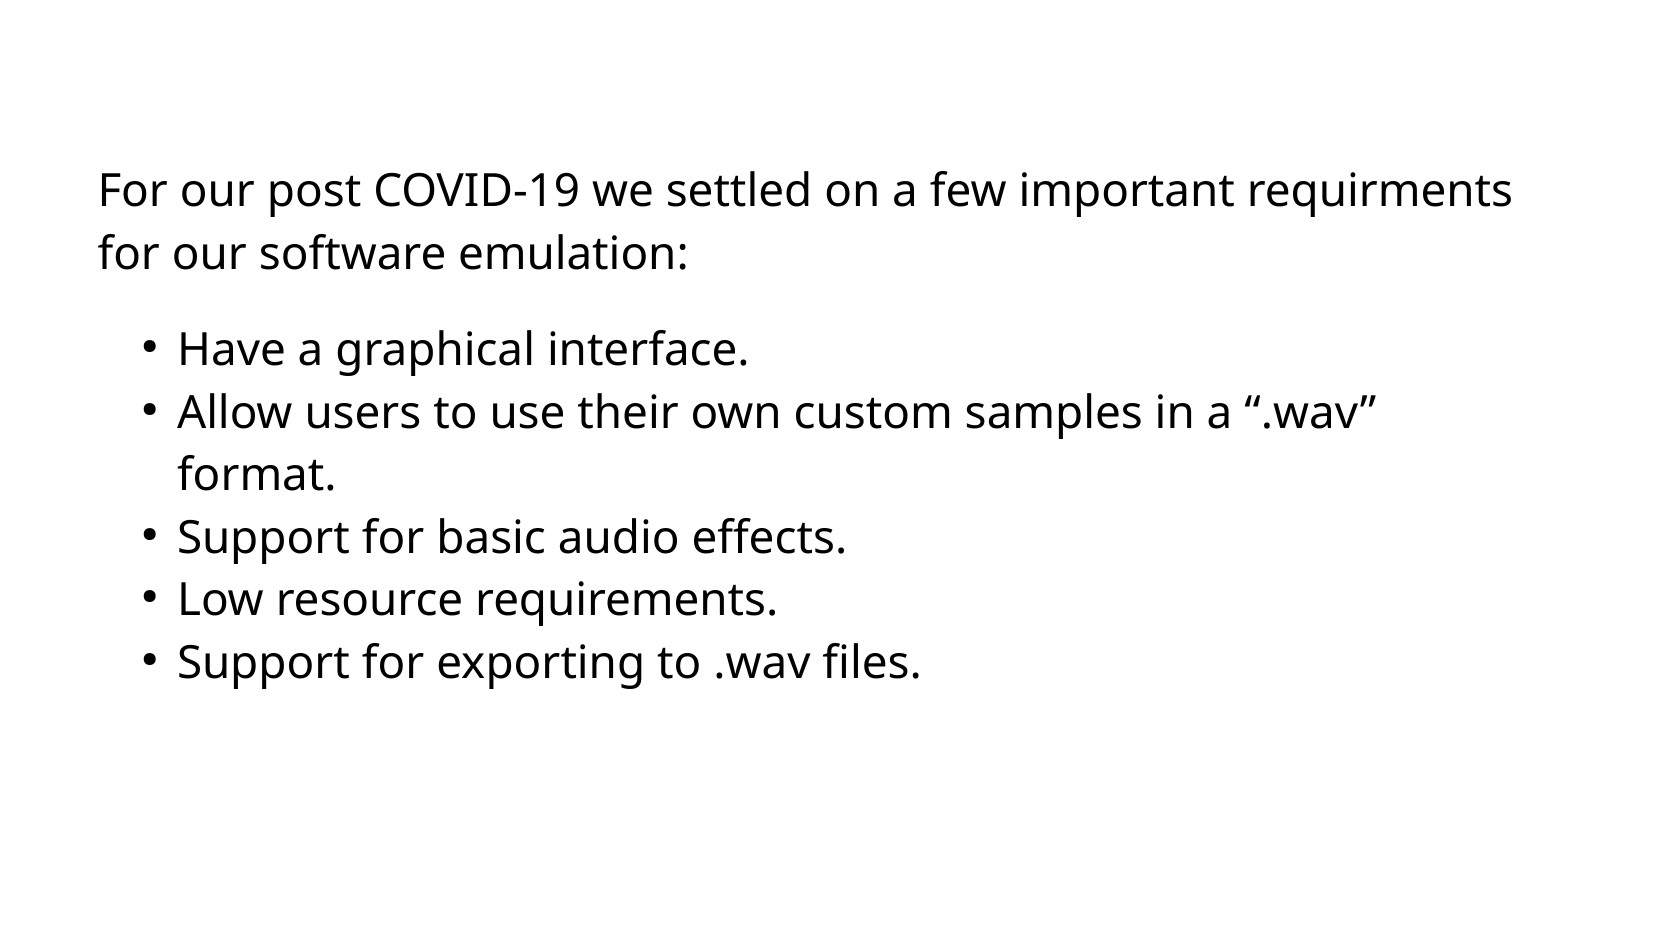

For our post COVID-19 we settled on a few important requirments for our software emulation:
Have a graphical interface.
Allow users to use their own custom samples in a “.wav” format.
Support for basic audio effects.
Low resource requirements.
Support for exporting to .wav files.